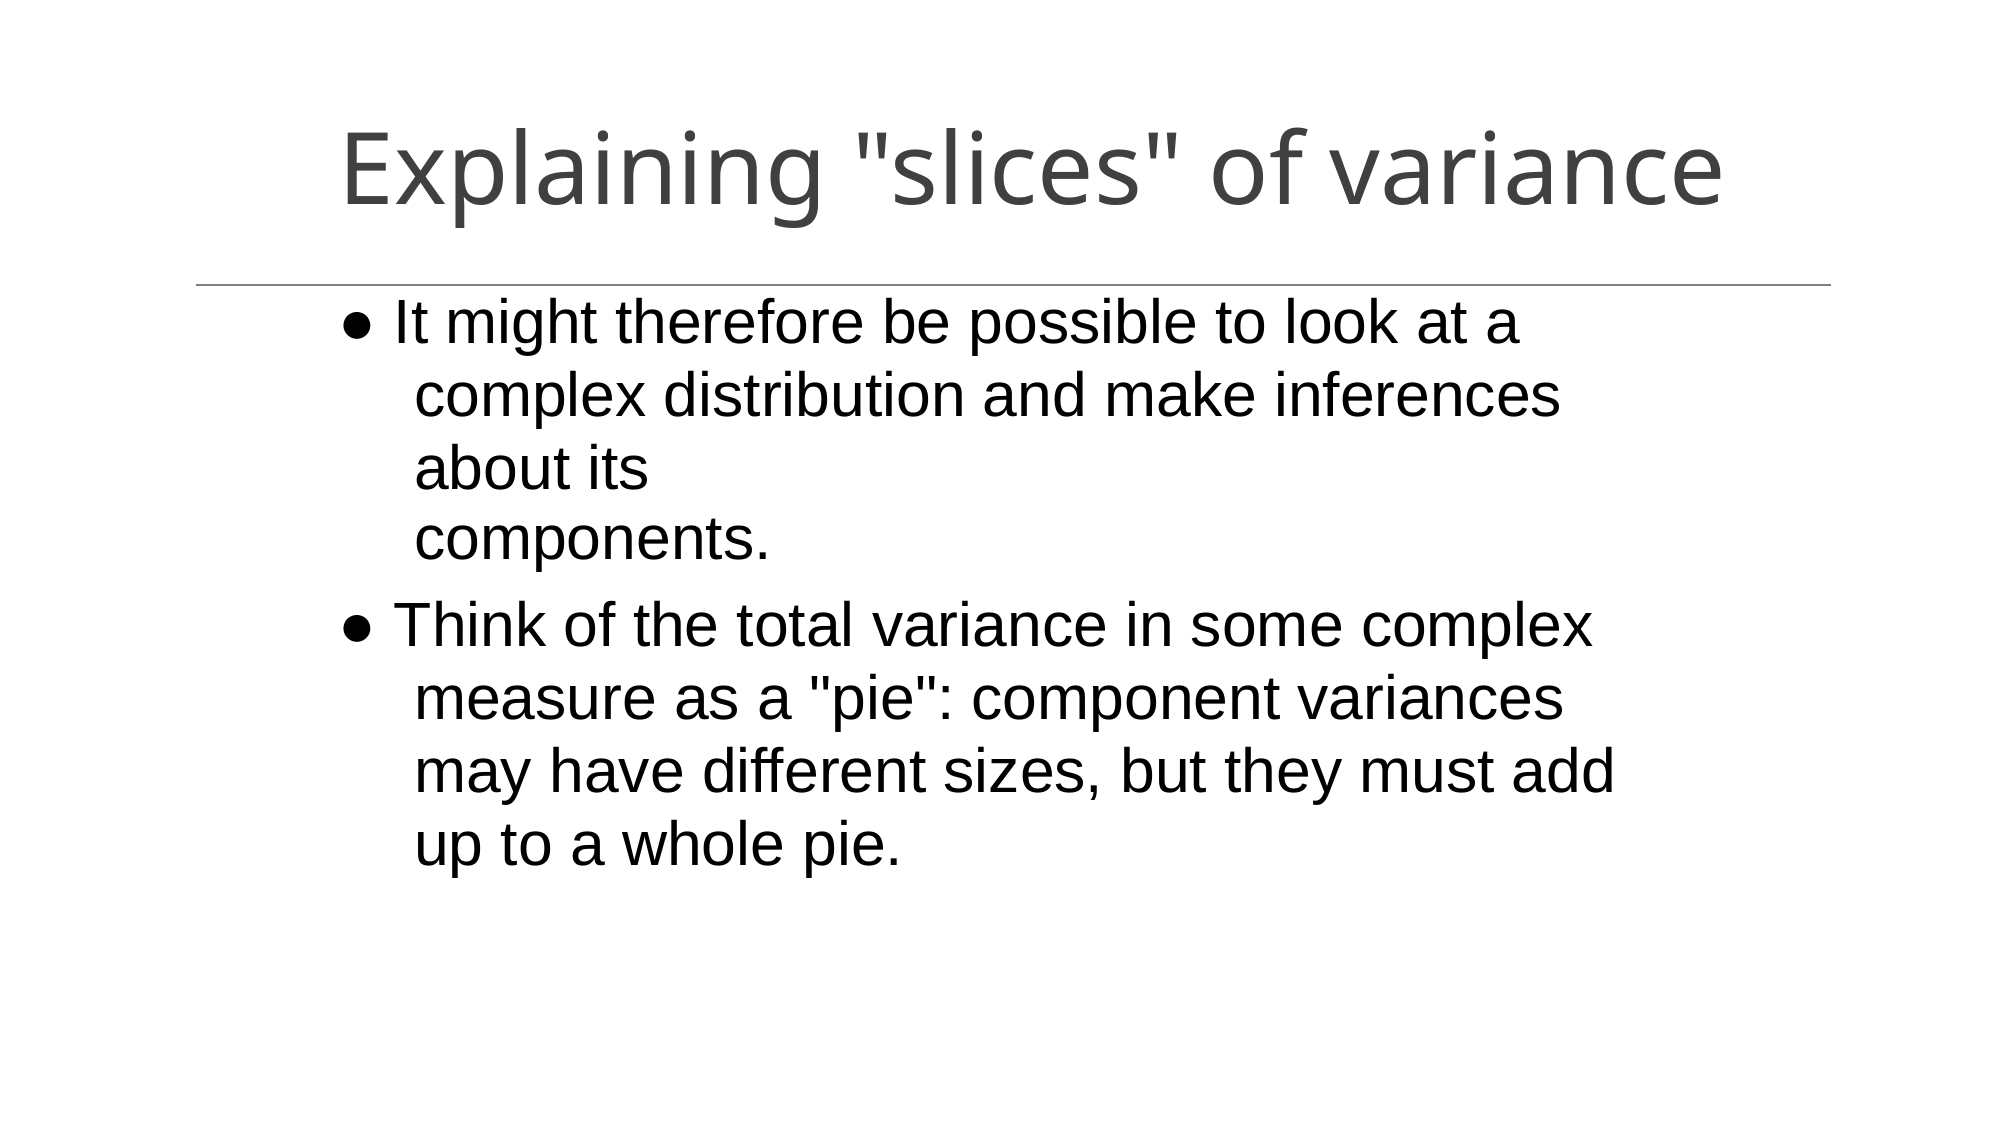

Explaining "slices" of variance
● It might therefore be possible to look at a
complex distribution and make inferences
about its components.
● Think of the total variance in some complex
measure as a "pie": component variances
may have different sizes, but they must add
up to a whole pie.